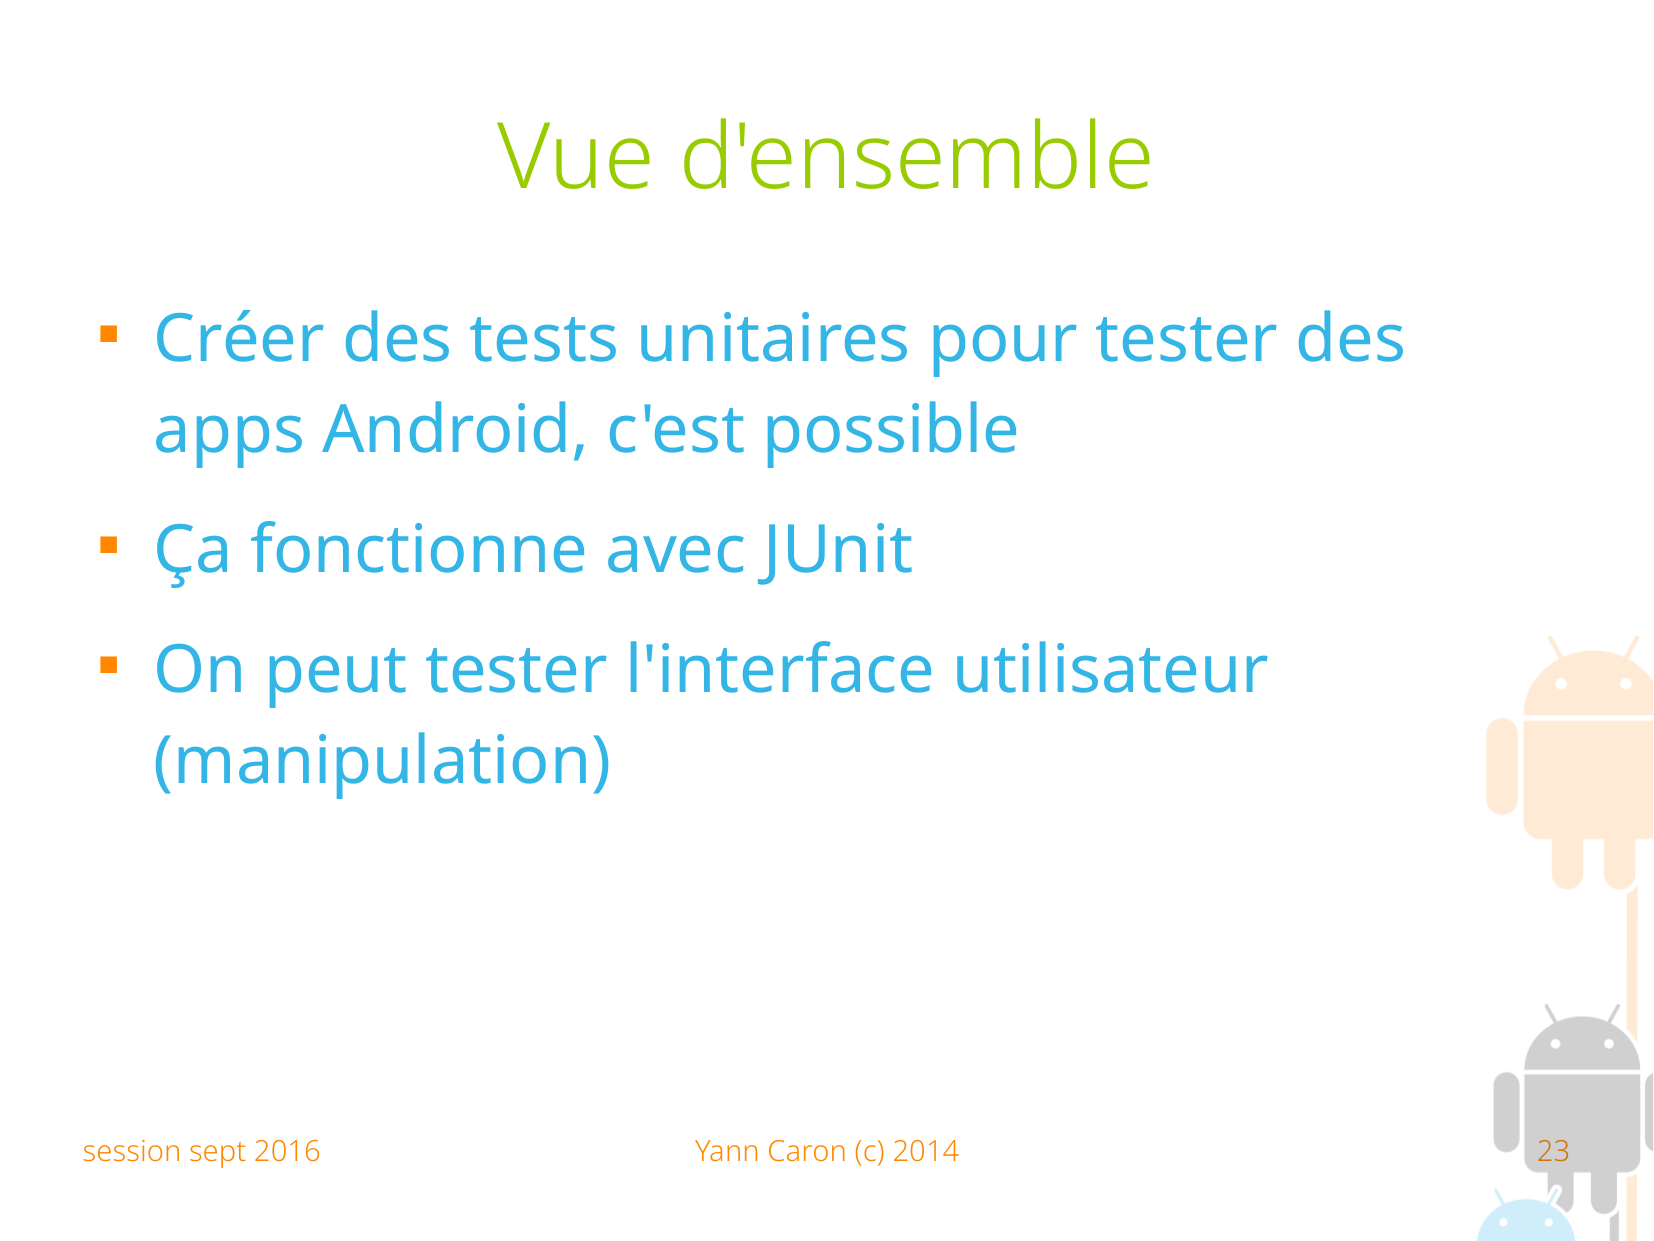

# Vue d'ensemble
Créer des tests unitaires pour tester des apps Android, c'est possible
Ça fonctionne avec JUnit
On peut tester l'interface utilisateur (manipulation)
session sept 2016
Yann Caron (c) 2014
23